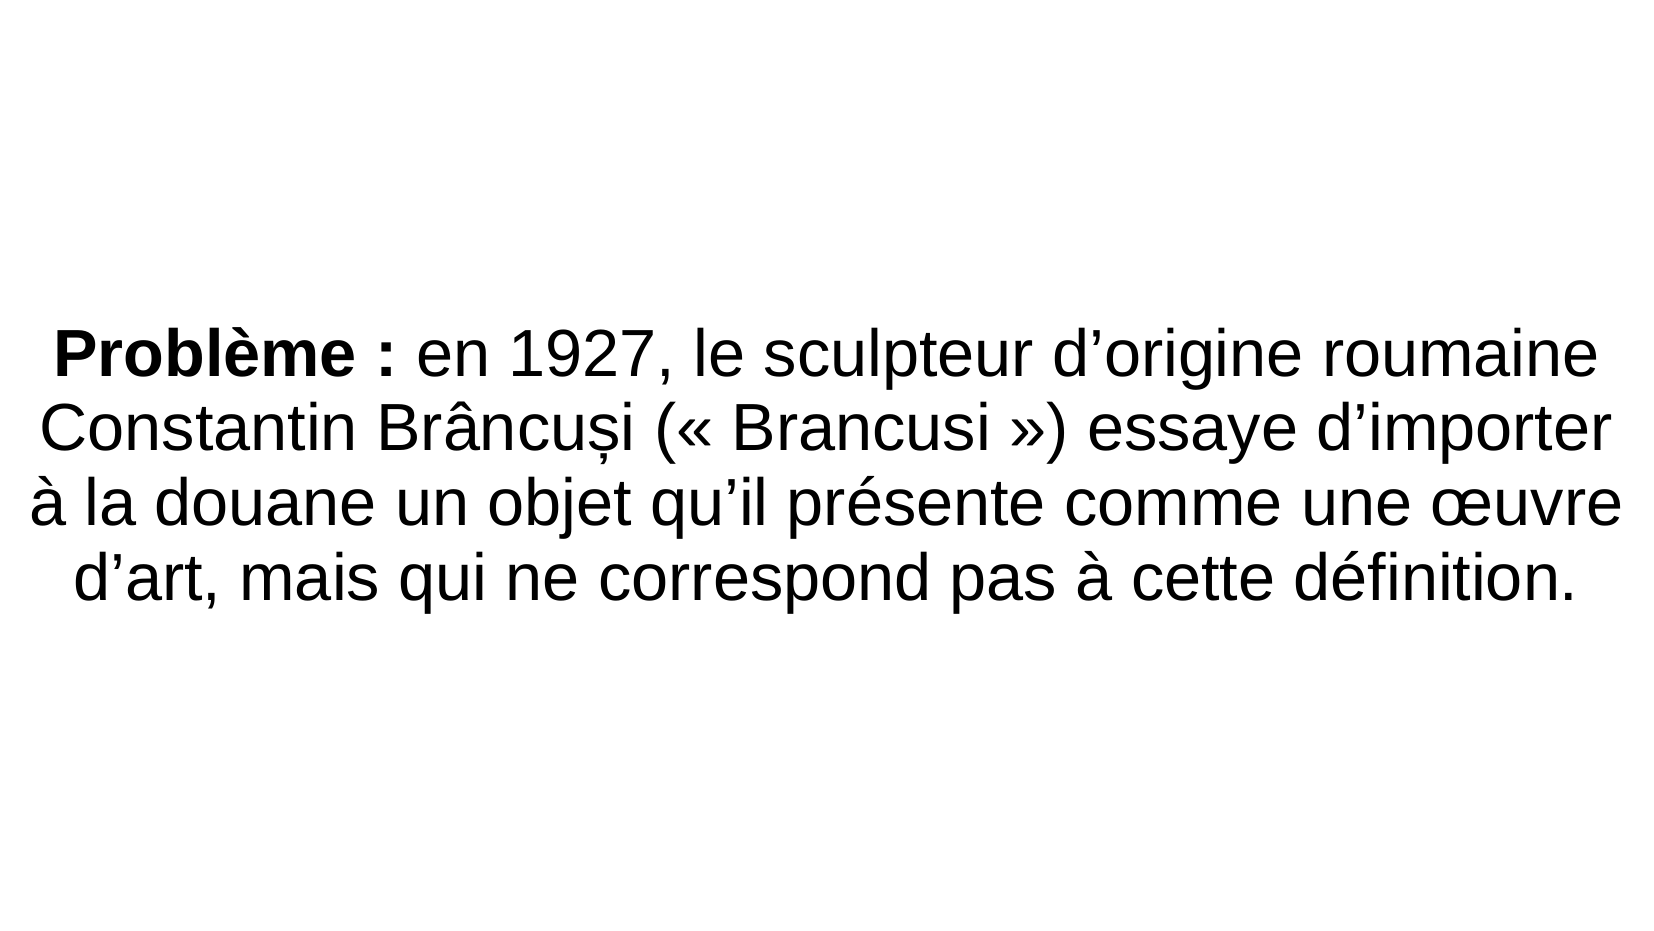

Problème : en 1927, le sculpteur d’origine roumaine Constantin Brâncuși (« Brancusi ») essaye d’importer à la douane un objet qu’il présente comme une œuvre d’art, mais qui ne correspond pas à cette définition.